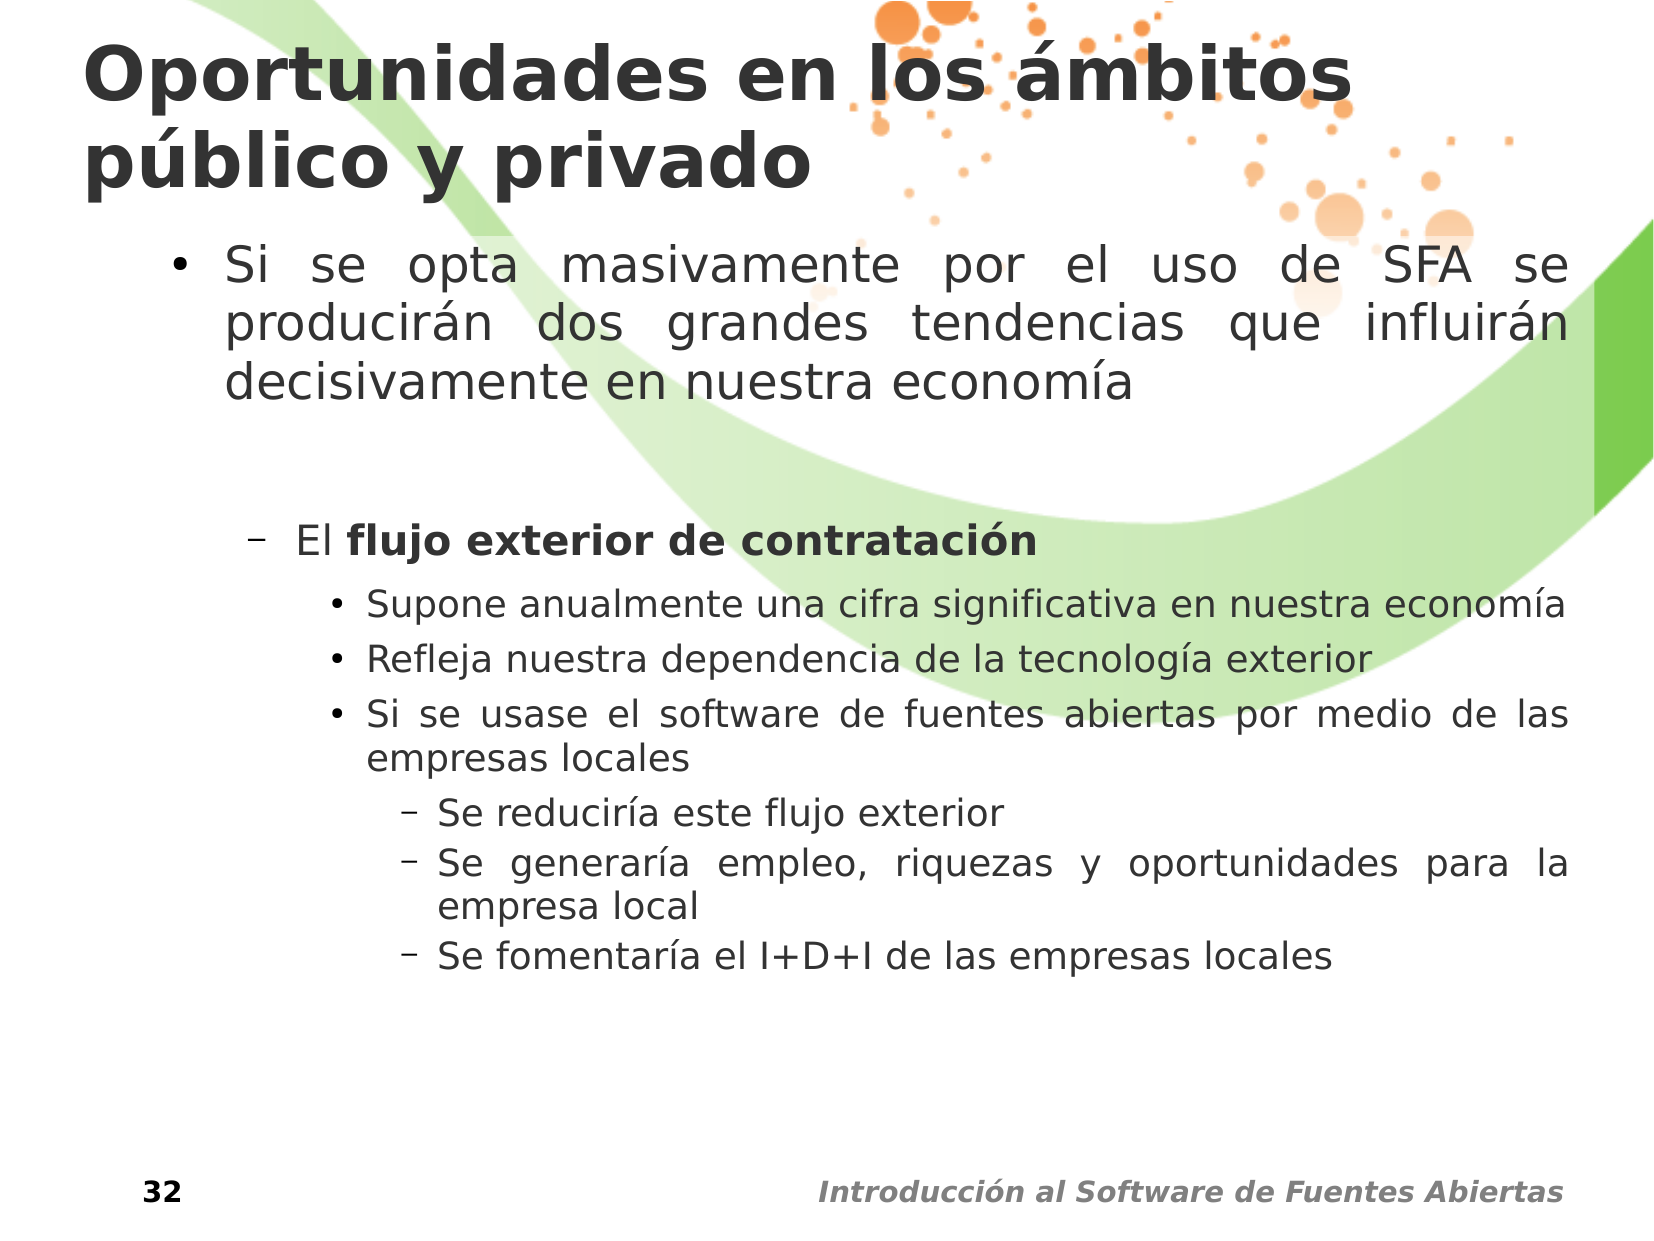

# Oportunidades en los ámbitos público y privado
Si se opta masivamente por el uso de SFA se producirán dos grandes tendencias que influirán decisivamente en nuestra economía
El flujo exterior de contratación
Supone anualmente una cifra significativa en nuestra economía
Refleja nuestra dependencia de la tecnología exterior
Si se usase el software de fuentes abiertas por medio de las empresas locales
Se reduciría este flujo exterior
Se generaría empleo, riquezas y oportunidades para la empresa local
Se fomentaría el I+D+I de las empresas locales